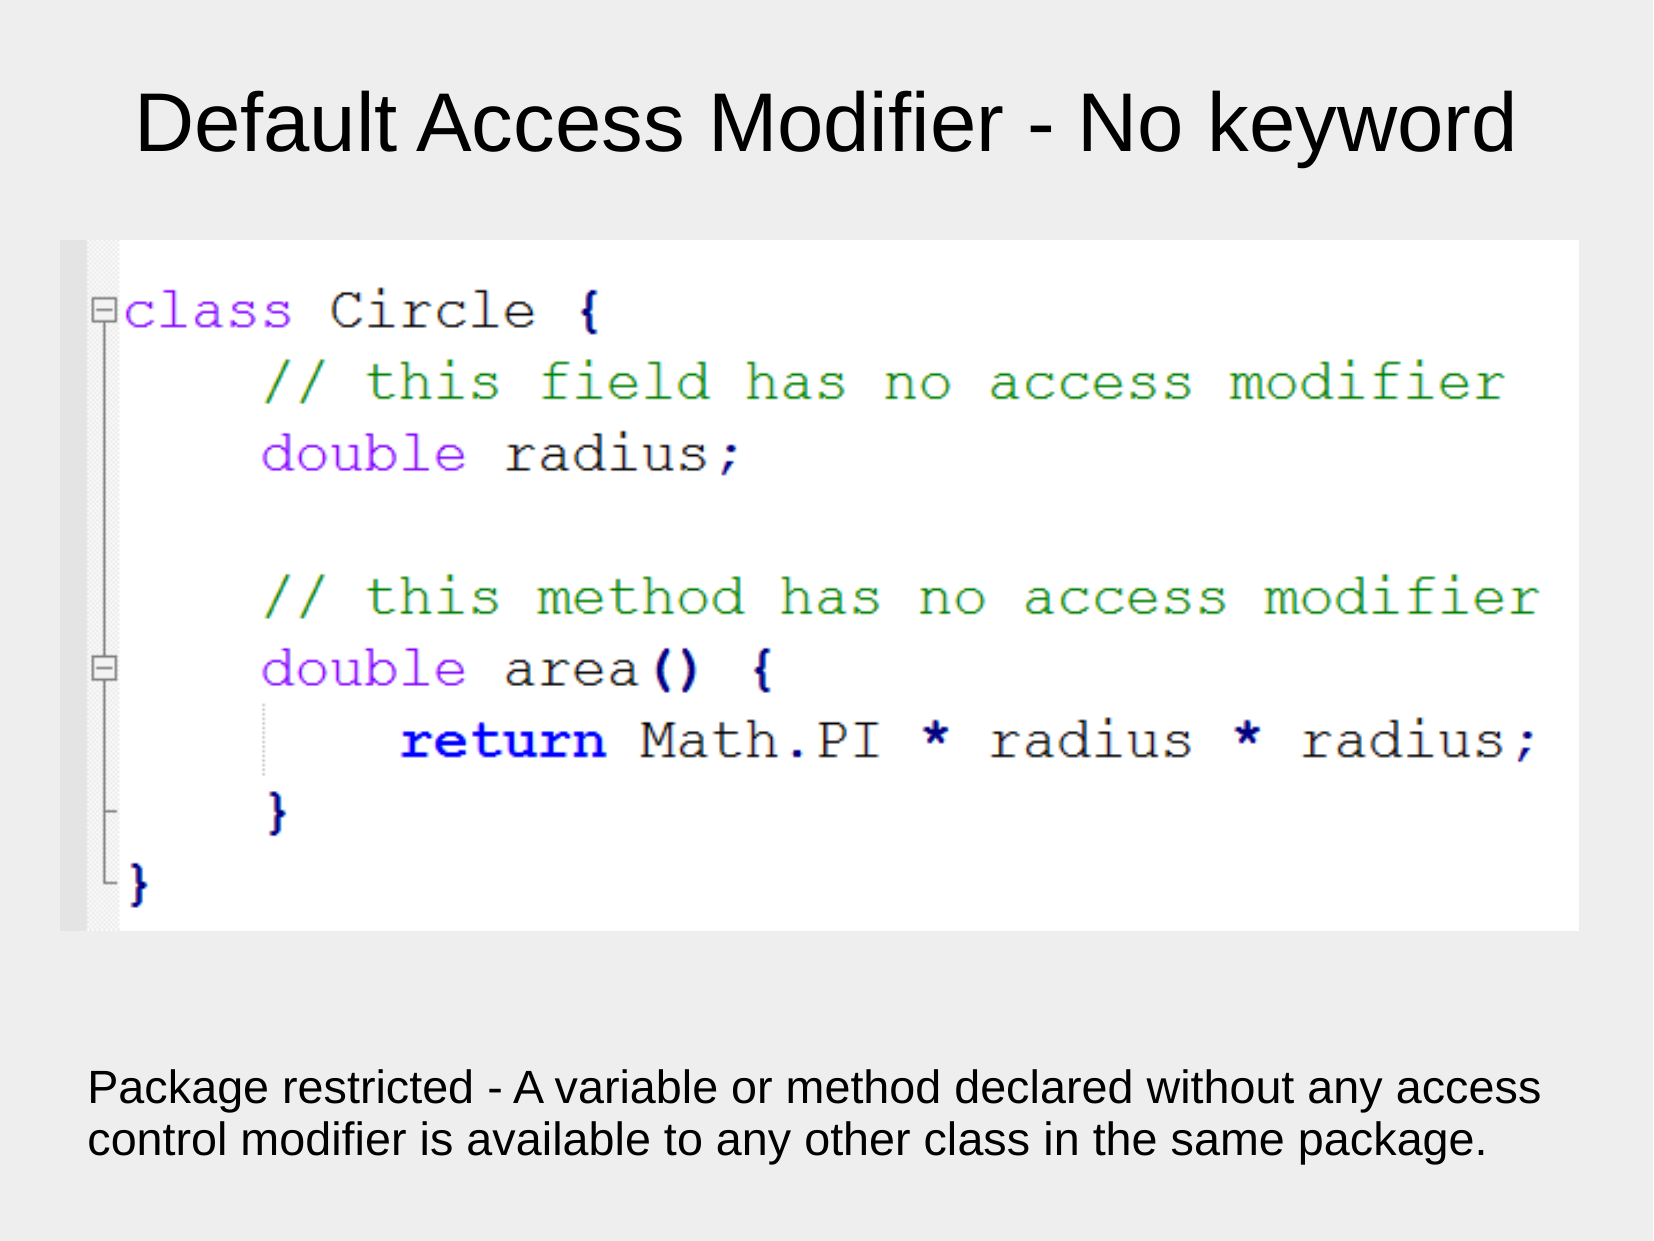

# Default Access Modifier - No keyword
Package restricted - A variable or method declared without any access control modifier is available to any other class in the same package.